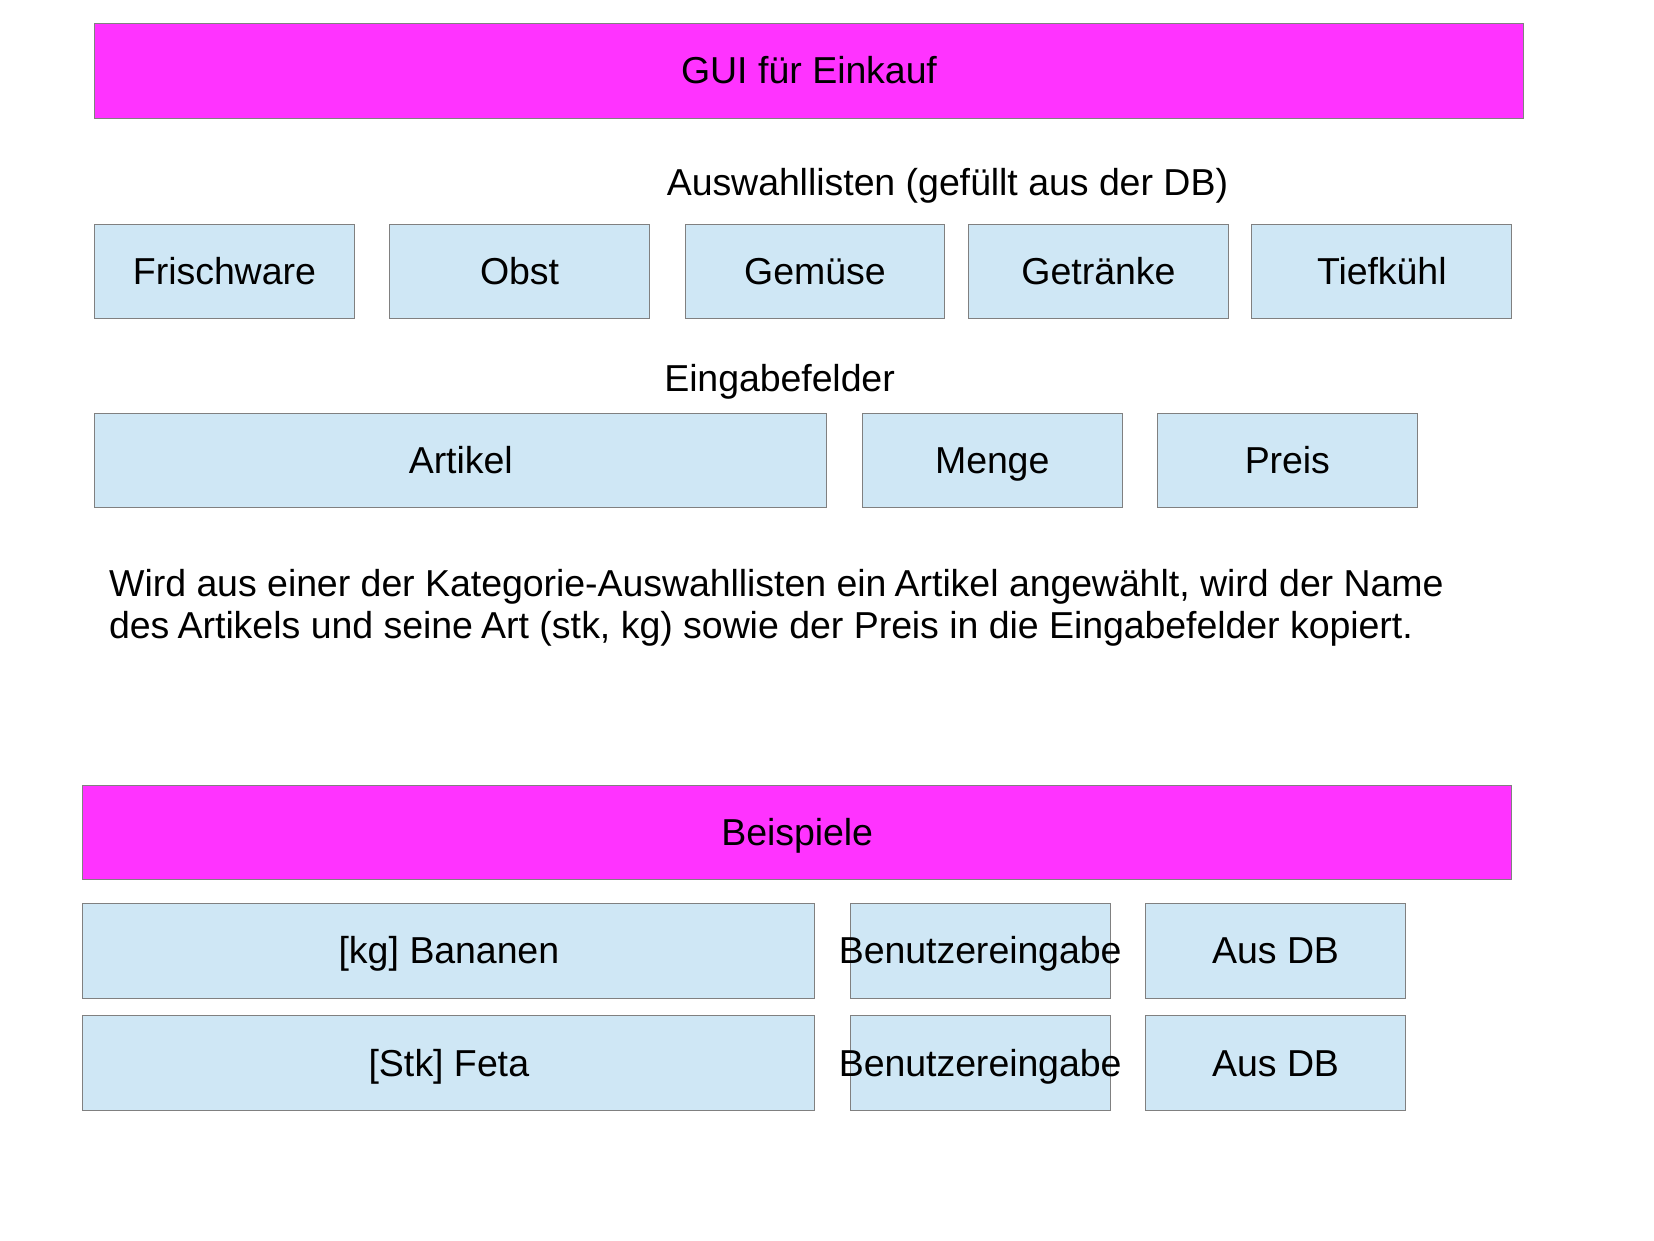

GUI für Einkauf
Auswahllisten (gefüllt aus der DB)
Frischware
Obst
Gemüse
Getränke
Tiefkühl
Eingabefelder
Artikel
Menge
Preis
Wird aus einer der Kategorie-Auswahllisten ein Artikel angewählt, wird der Name des Artikels und seine Art (stk, kg) sowie der Preis in die Eingabefelder kopiert.
Beispiele
[kg] Bananen
Benutzereingabe
Aus DB
[Stk] Feta
Benutzereingabe
Aus DB